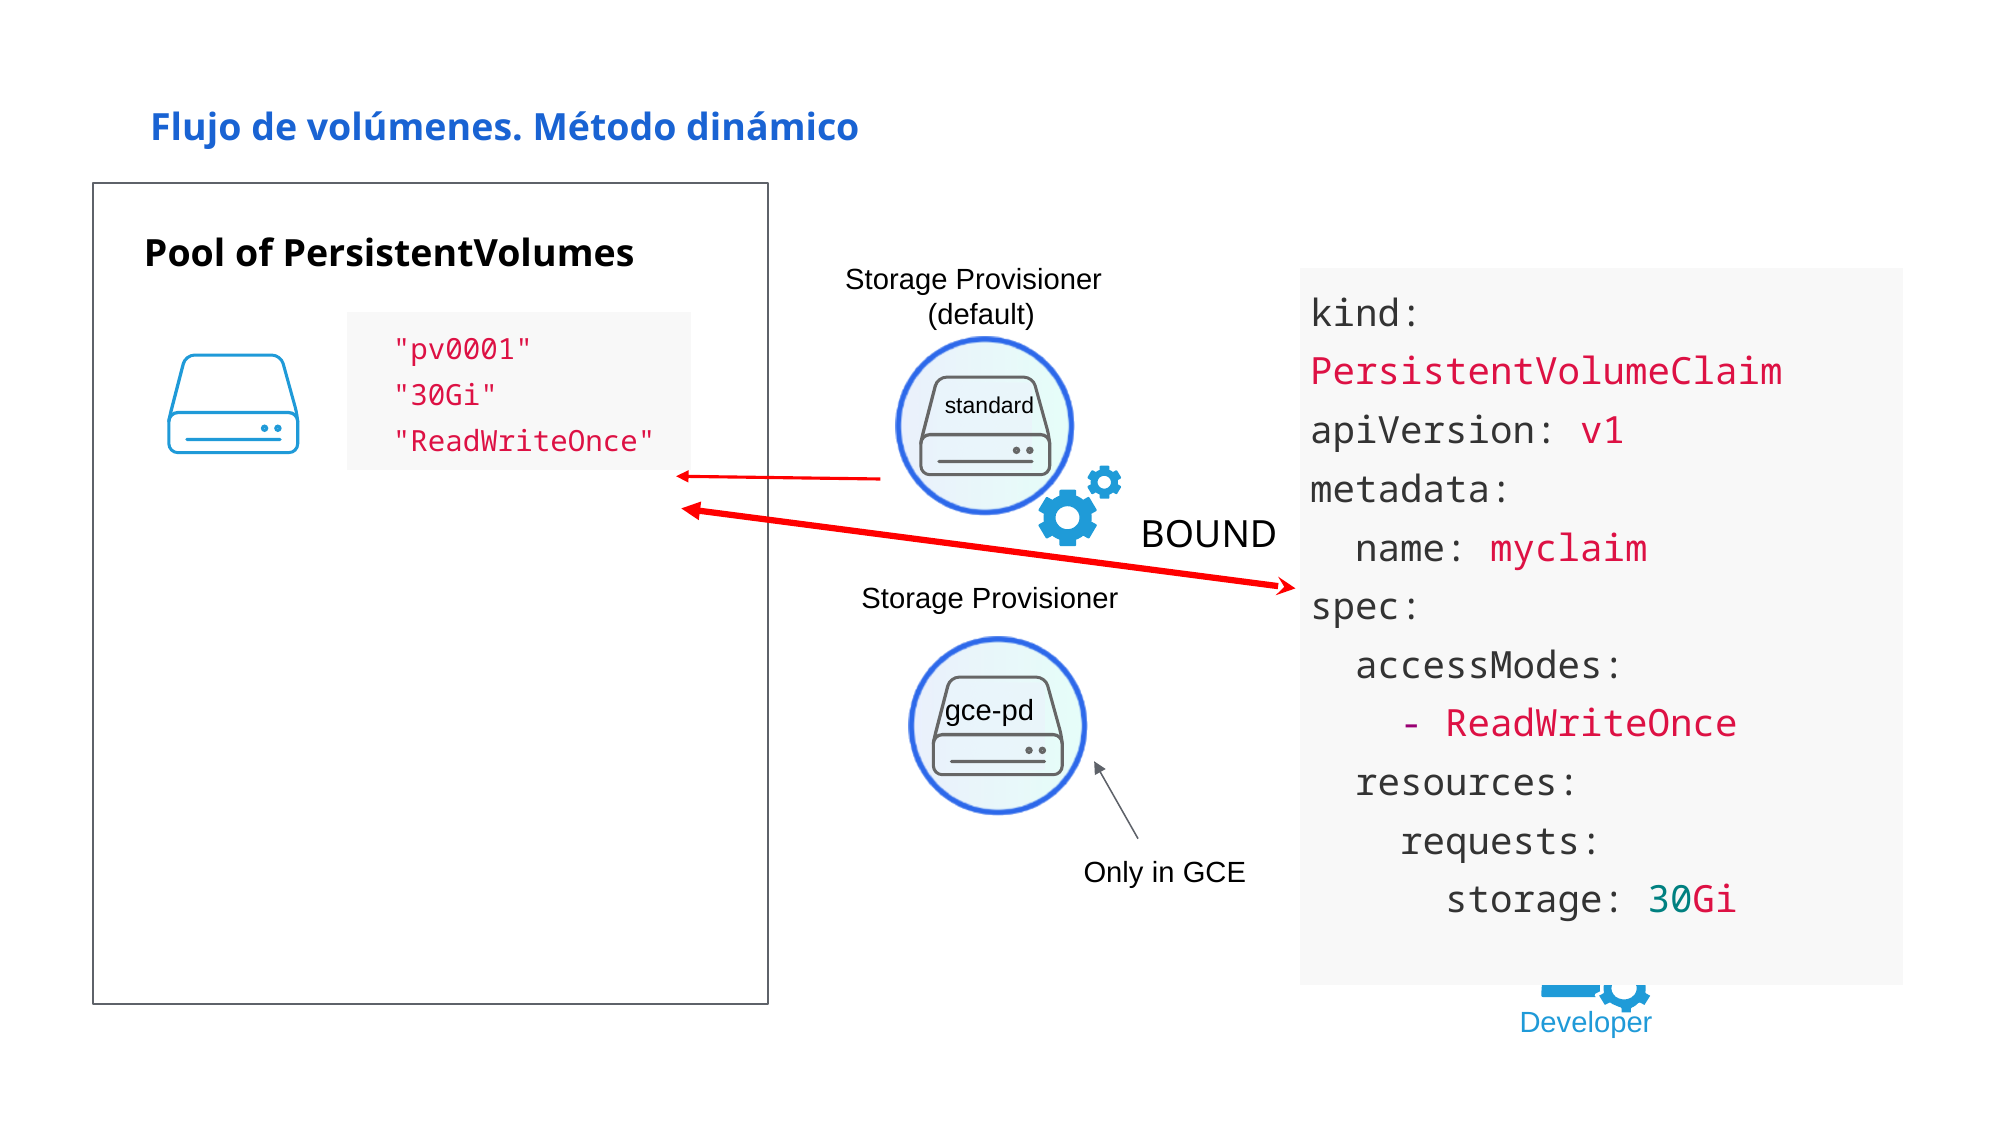

Flujo de volúmenes. Método dinámico
Pool of PersistentVolumes
Storage Provisioner
 (default)
| kind: PersistentVolumeClaim apiVersion: v1 metadata: name: myclaim spec: accessModes: - ReadWriteOnce resources: requests: storage: 30Gi |
| --- |
| "pv0001" "30Gi" "ReadWriteOnce" |
| --- |
standard
BOUND
Storage Provisioner
gce-pd
Only in GCE
Developer